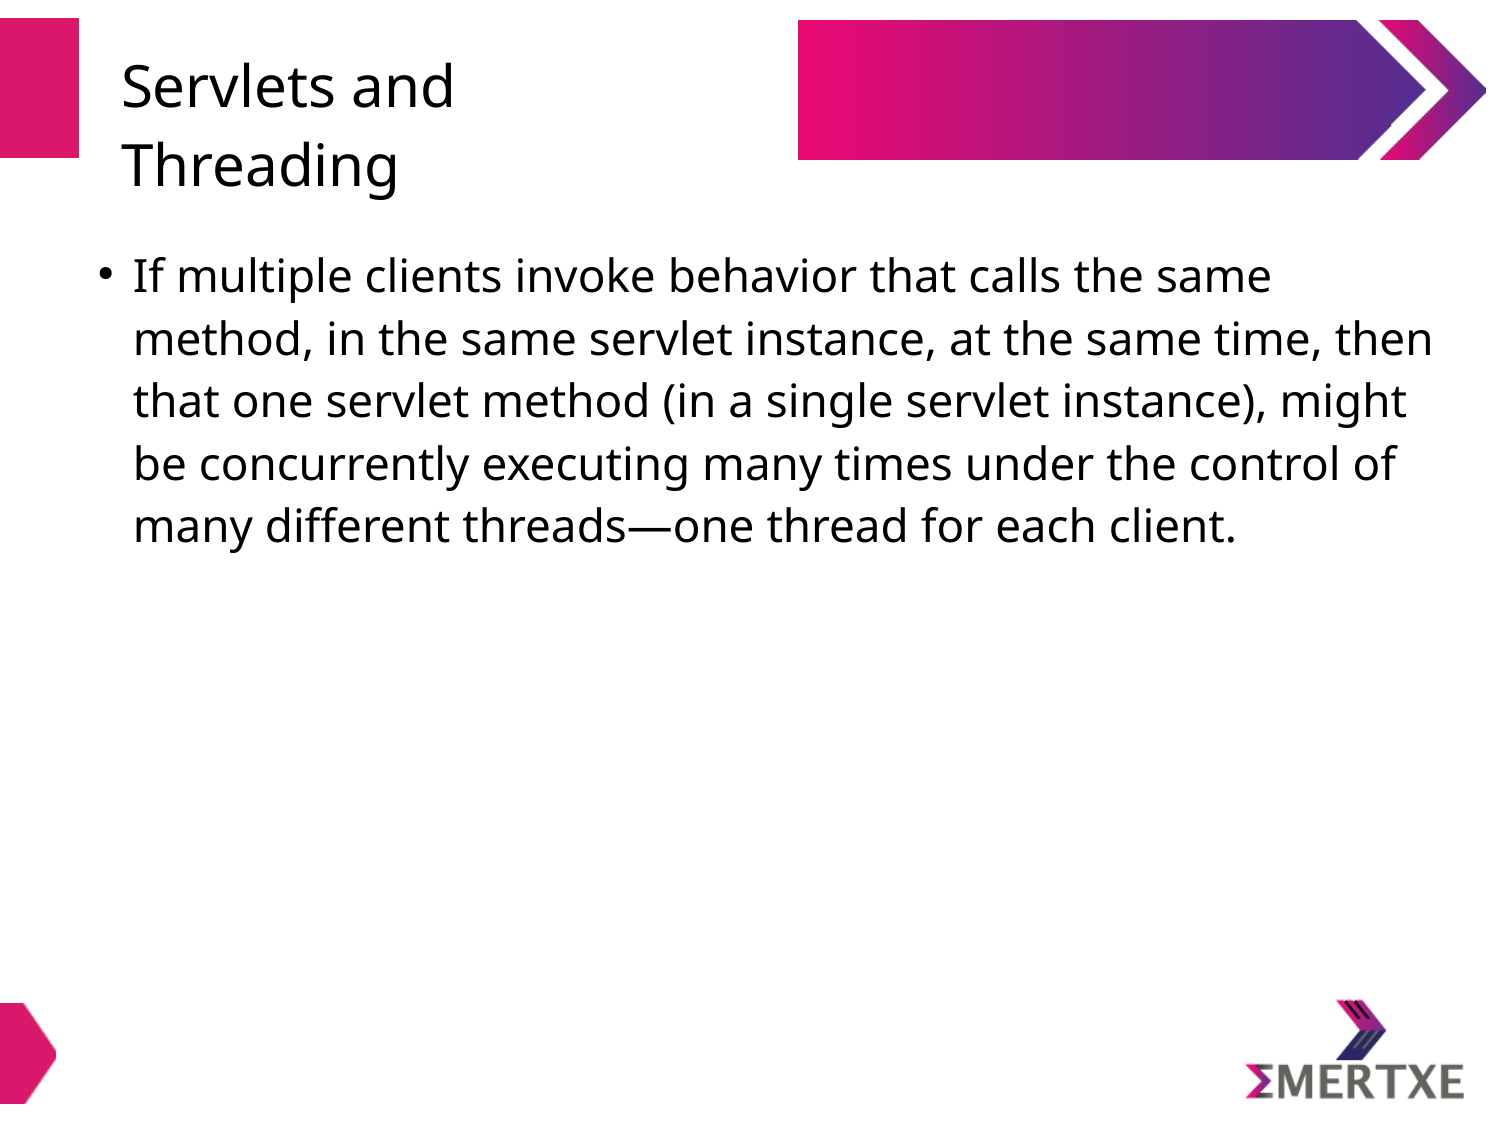

Servlets and Threading
If multiple clients invoke behavior that calls the same method, in the same servlet instance, at the same time, then that one servlet method (in a single servlet instance), might be concurrently executing many times under the control of many different threads—one thread for each client.